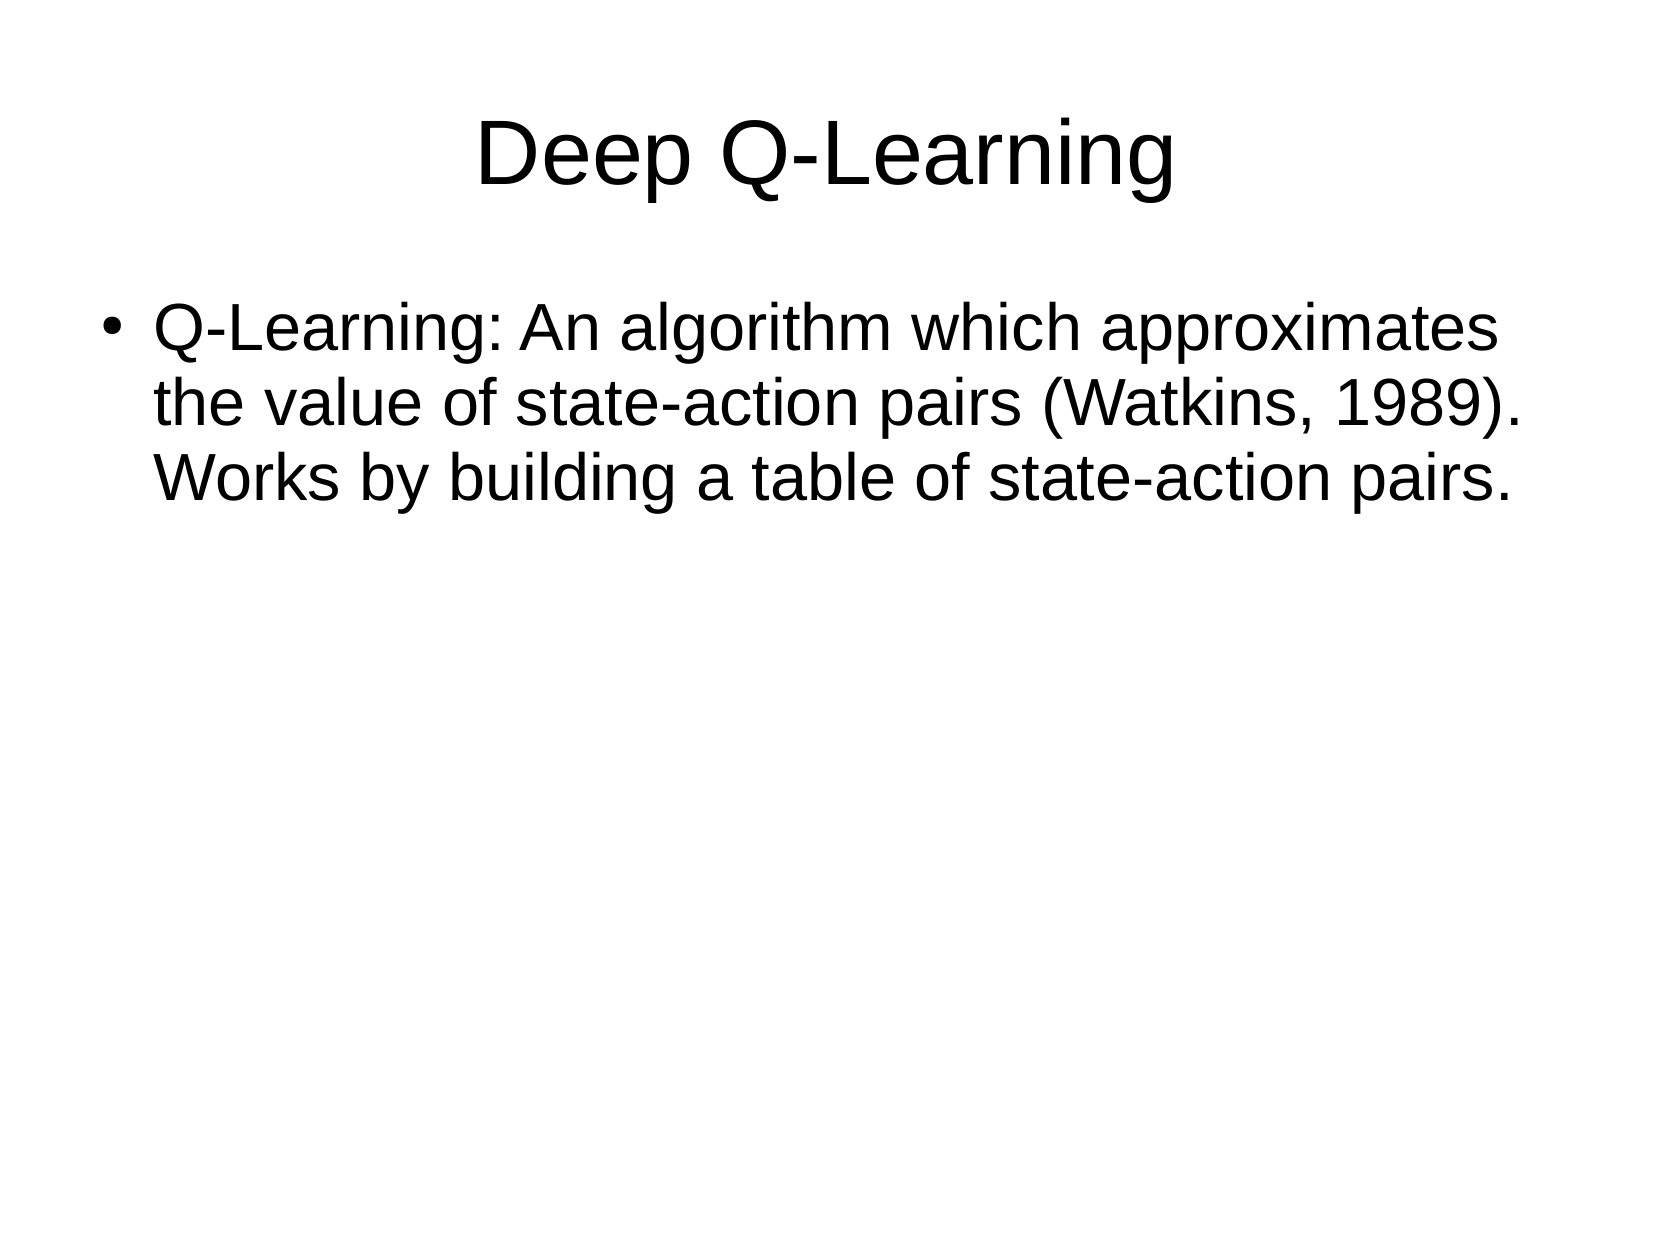

# Deep Q-Learning
Q-Learning: An algorithm which approximates the value of state-action pairs (Watkins, 1989). Works by building a table of state-action pairs.